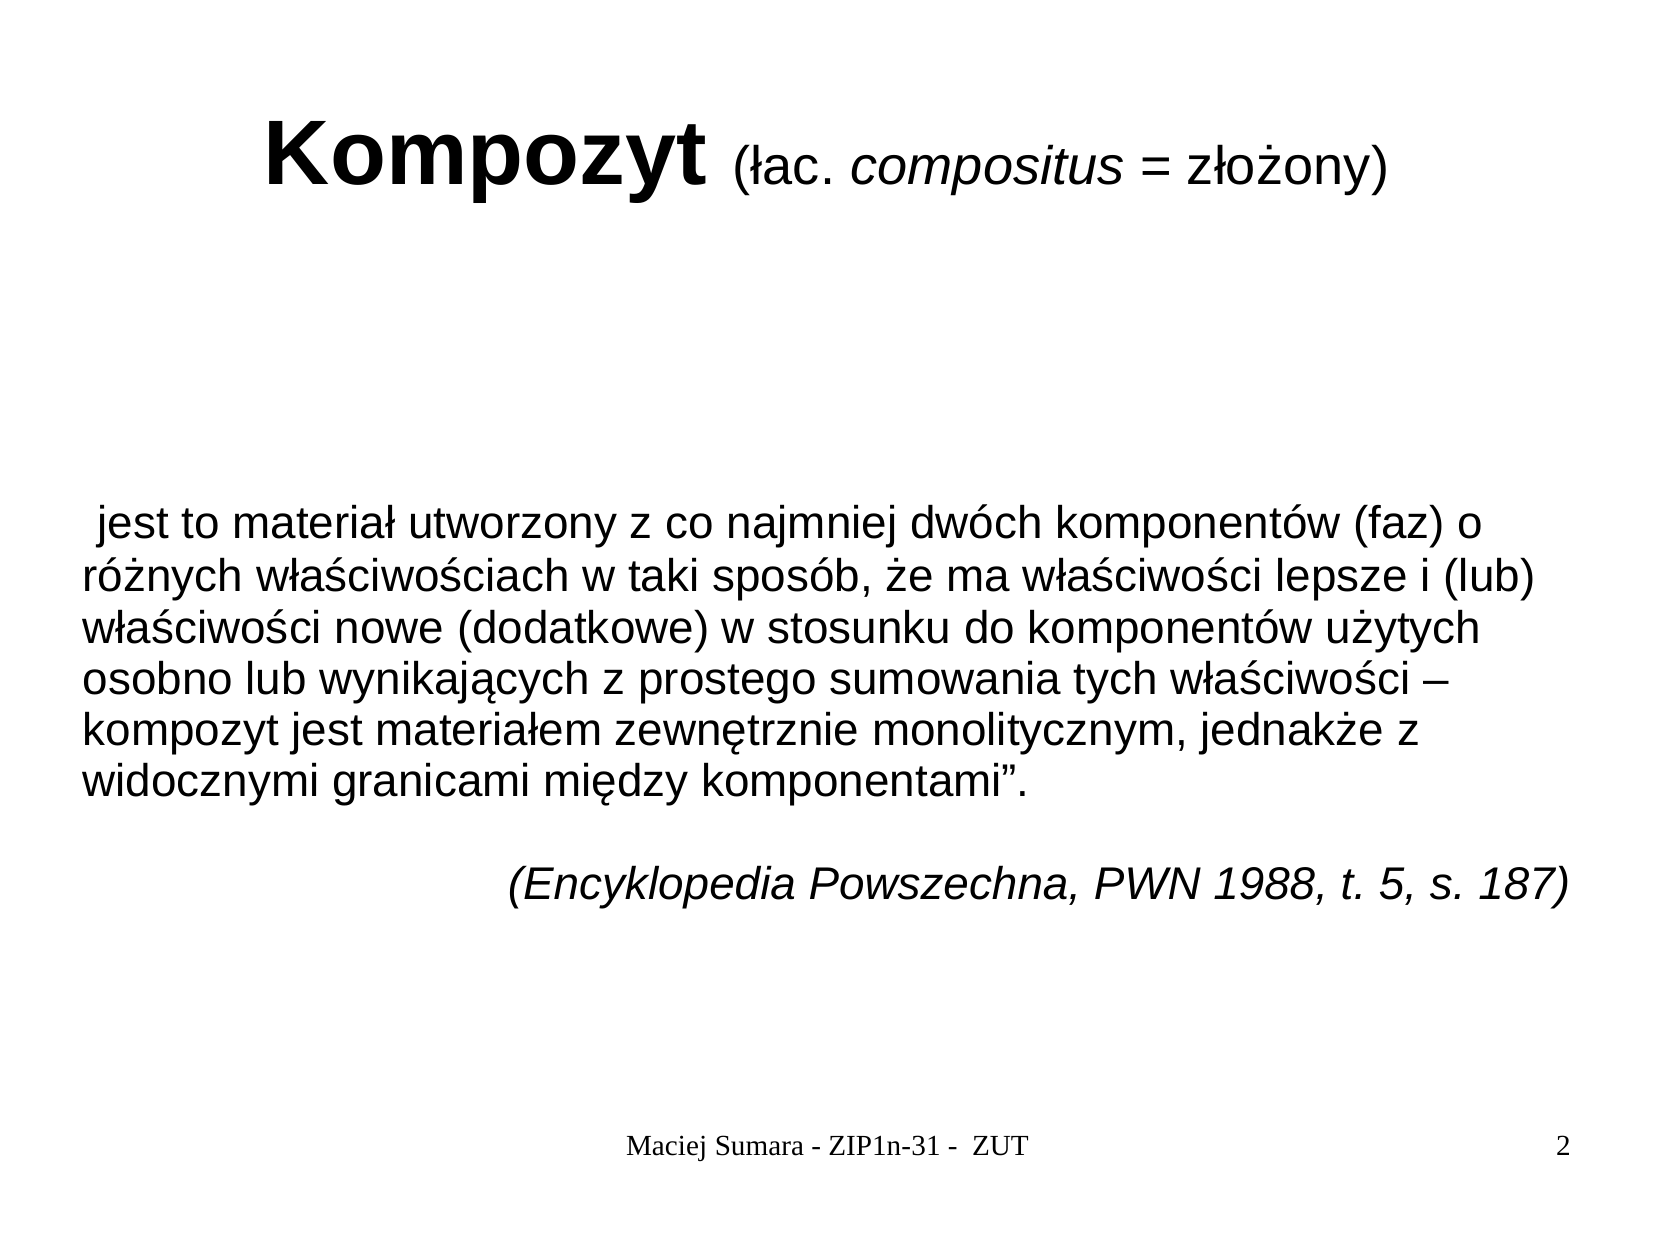

Kompozyt (łac. compositus = złożony)
# jest to materiał utworzony z co najmniej dwóch komponentów (faz) o różnych właściwościach w taki sposób, że ma właściwości lepsze i (lub) właściwości nowe (dodatkowe) w stosunku do komponentów użytych osobno lub wynikających z prostego sumowania tych właściwości – kompozyt jest materiałem zewnętrznie monolitycznym, jednakże z widocznymi granicami między komponentami”.
(Encyklopedia Powszechna, PWN 1988, t. 5, s. 187)
Maciej Sumara - ZIP1n-31 - ZUT
2